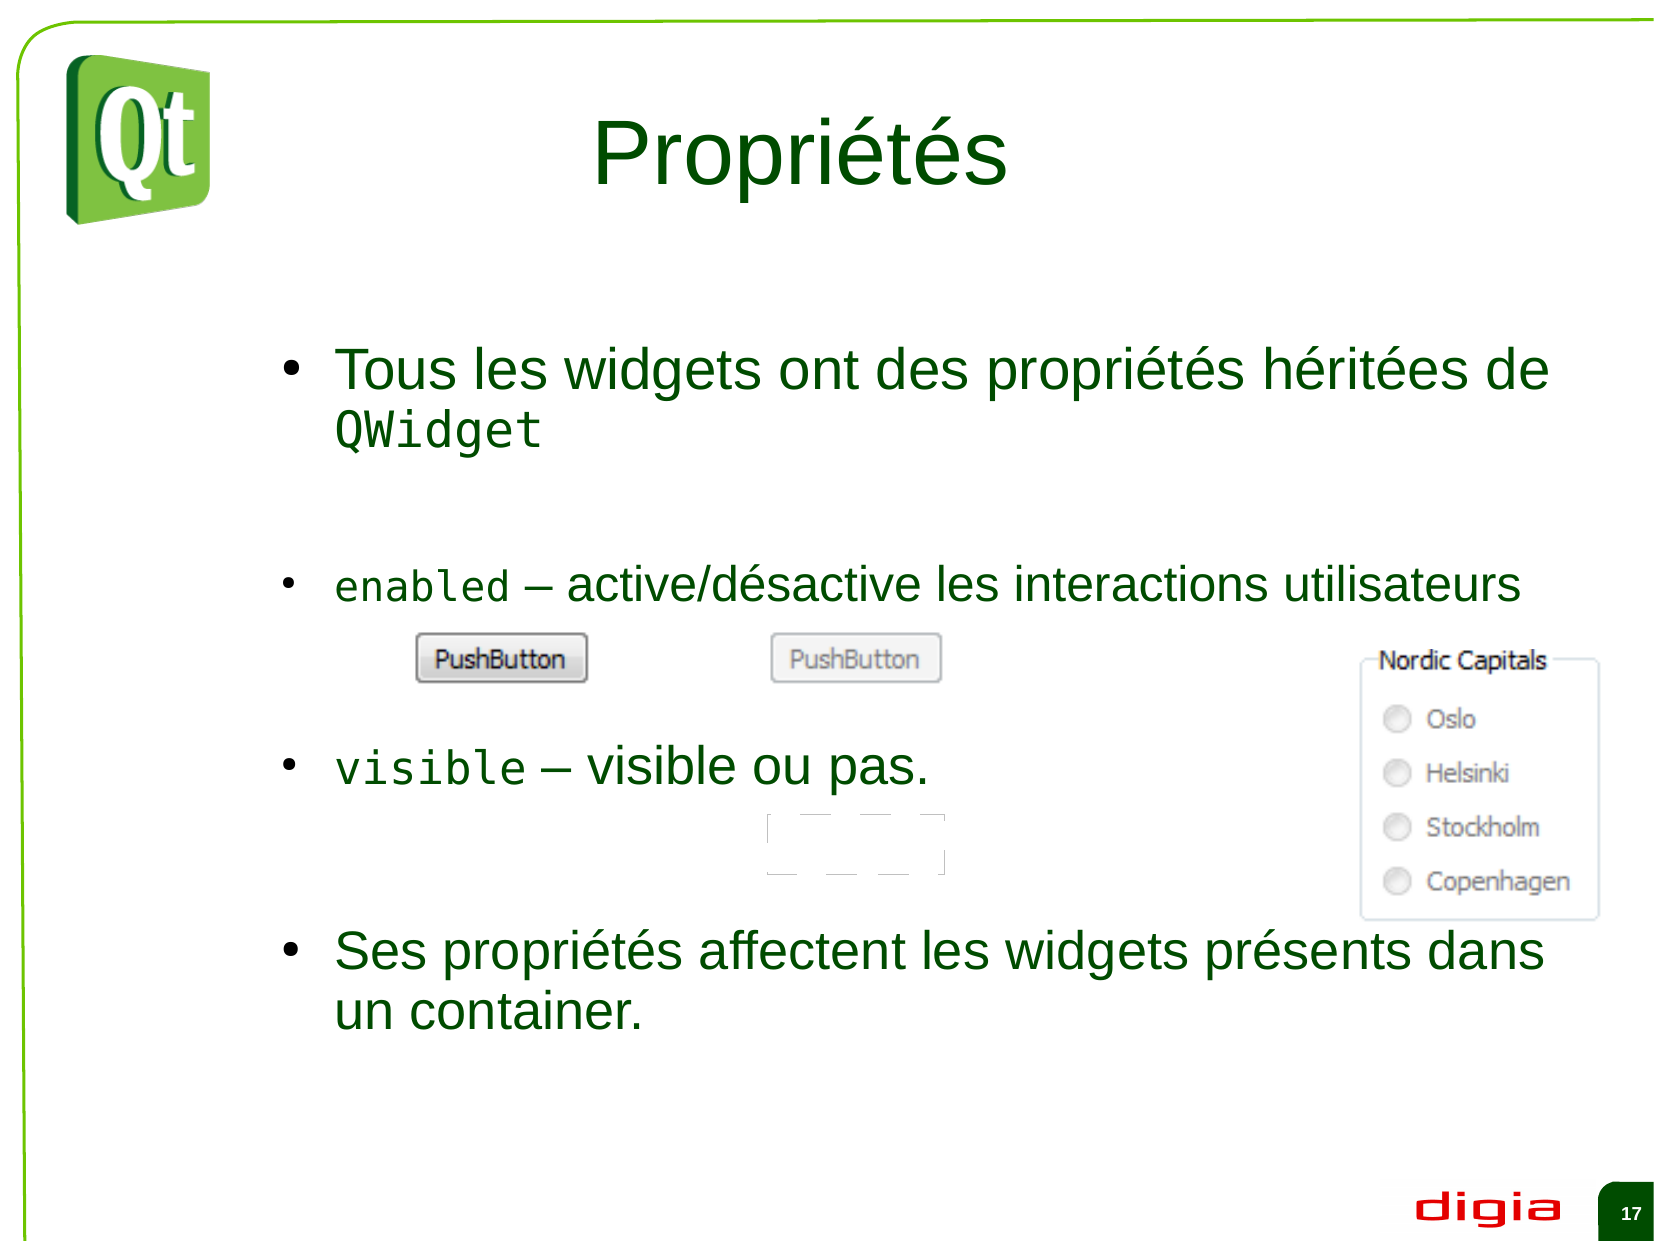

# Propriétés
Tous les widgets ont des propriétés héritées de QWidget
enabled – active/désactive les interactions utilisateurs
visible – visible ou pas.
Ses propriétés affectent les widgets présents dans un container.